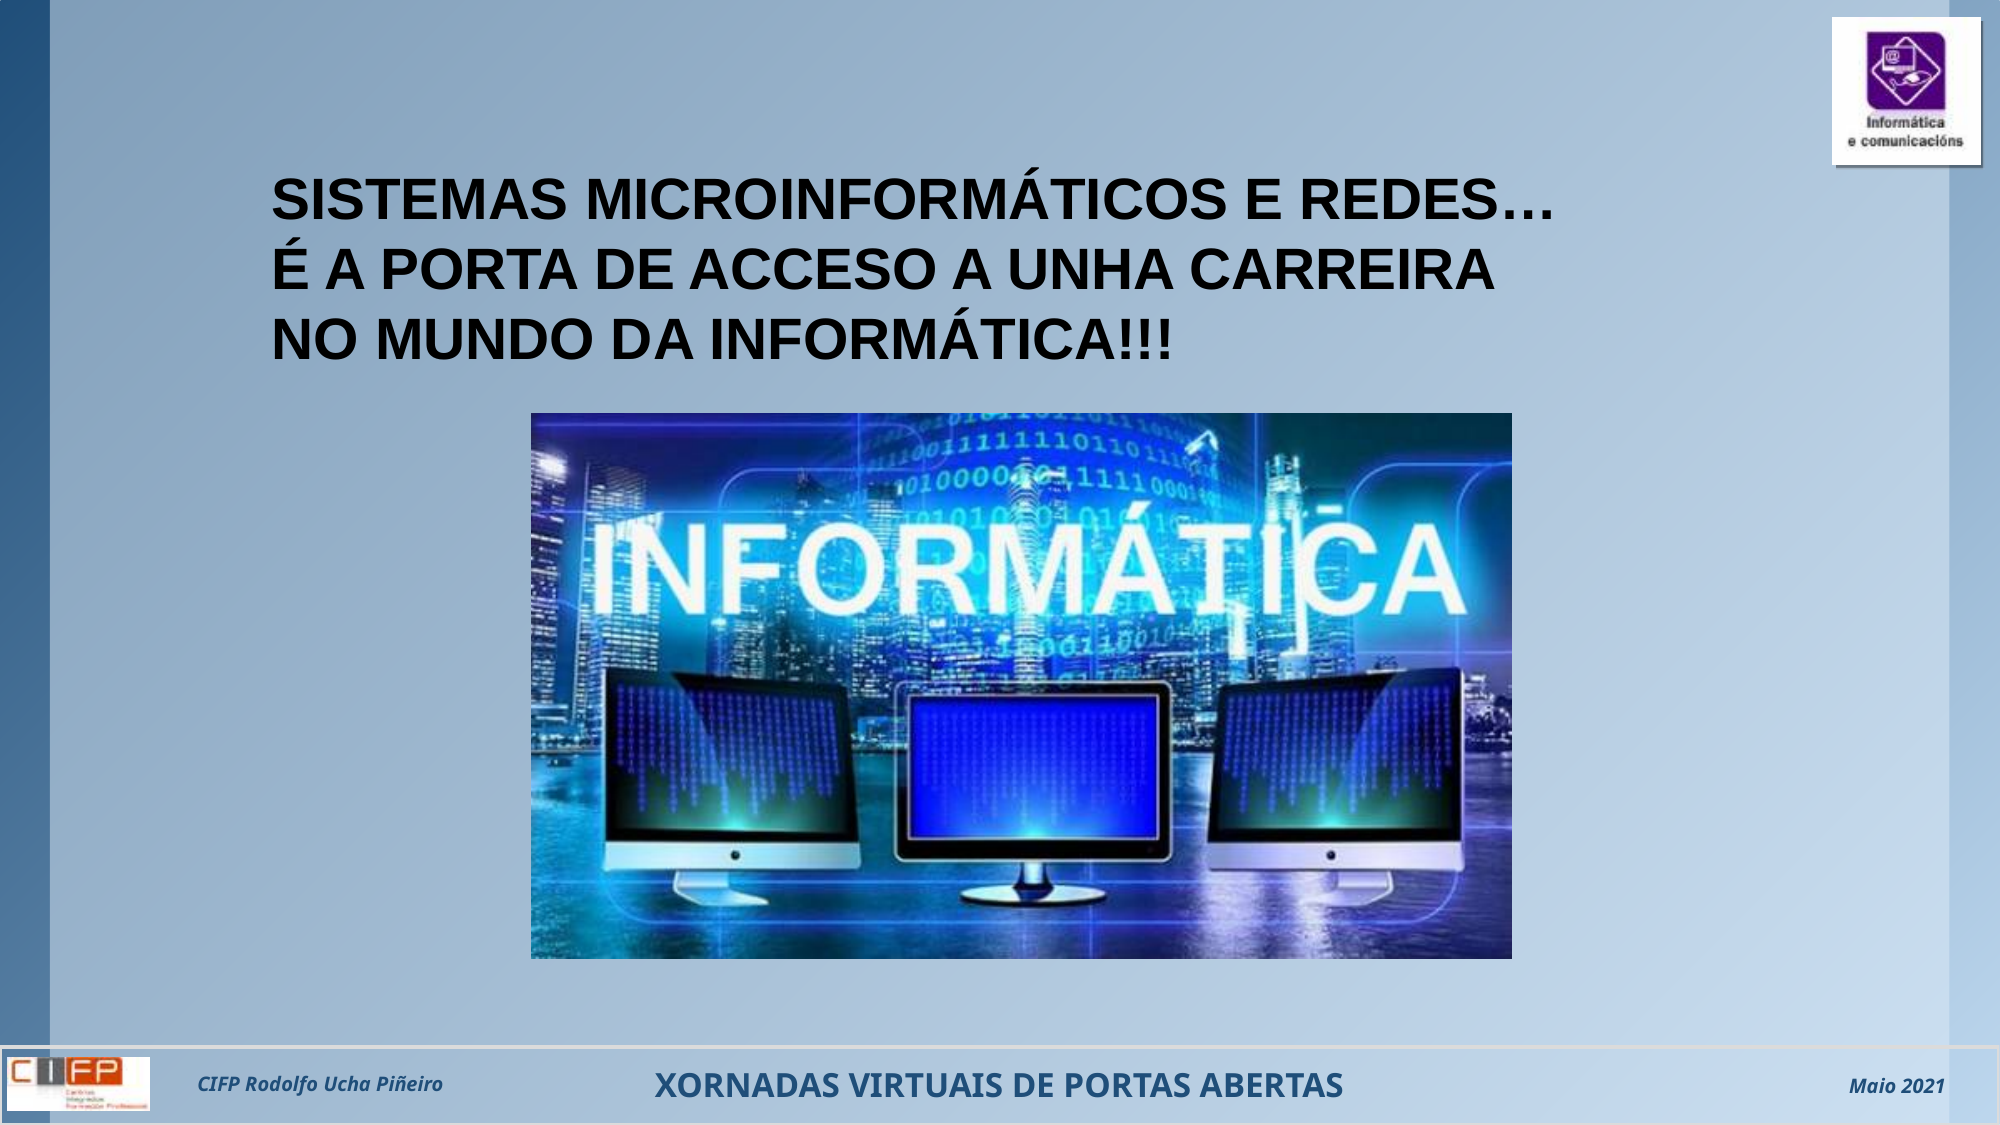

SISTEMAS MICROINFORMÁTICOS E REDES…
É A PORTA DE ACCESO A UNHA CARREIRA
NO MUNDO DA INFORMÁTICA!!!
CIFP Rodolfo Ucha Piñeiro
Maio 2021
XORNADAS VIRTUAIS DE PORTAS ABERTAS